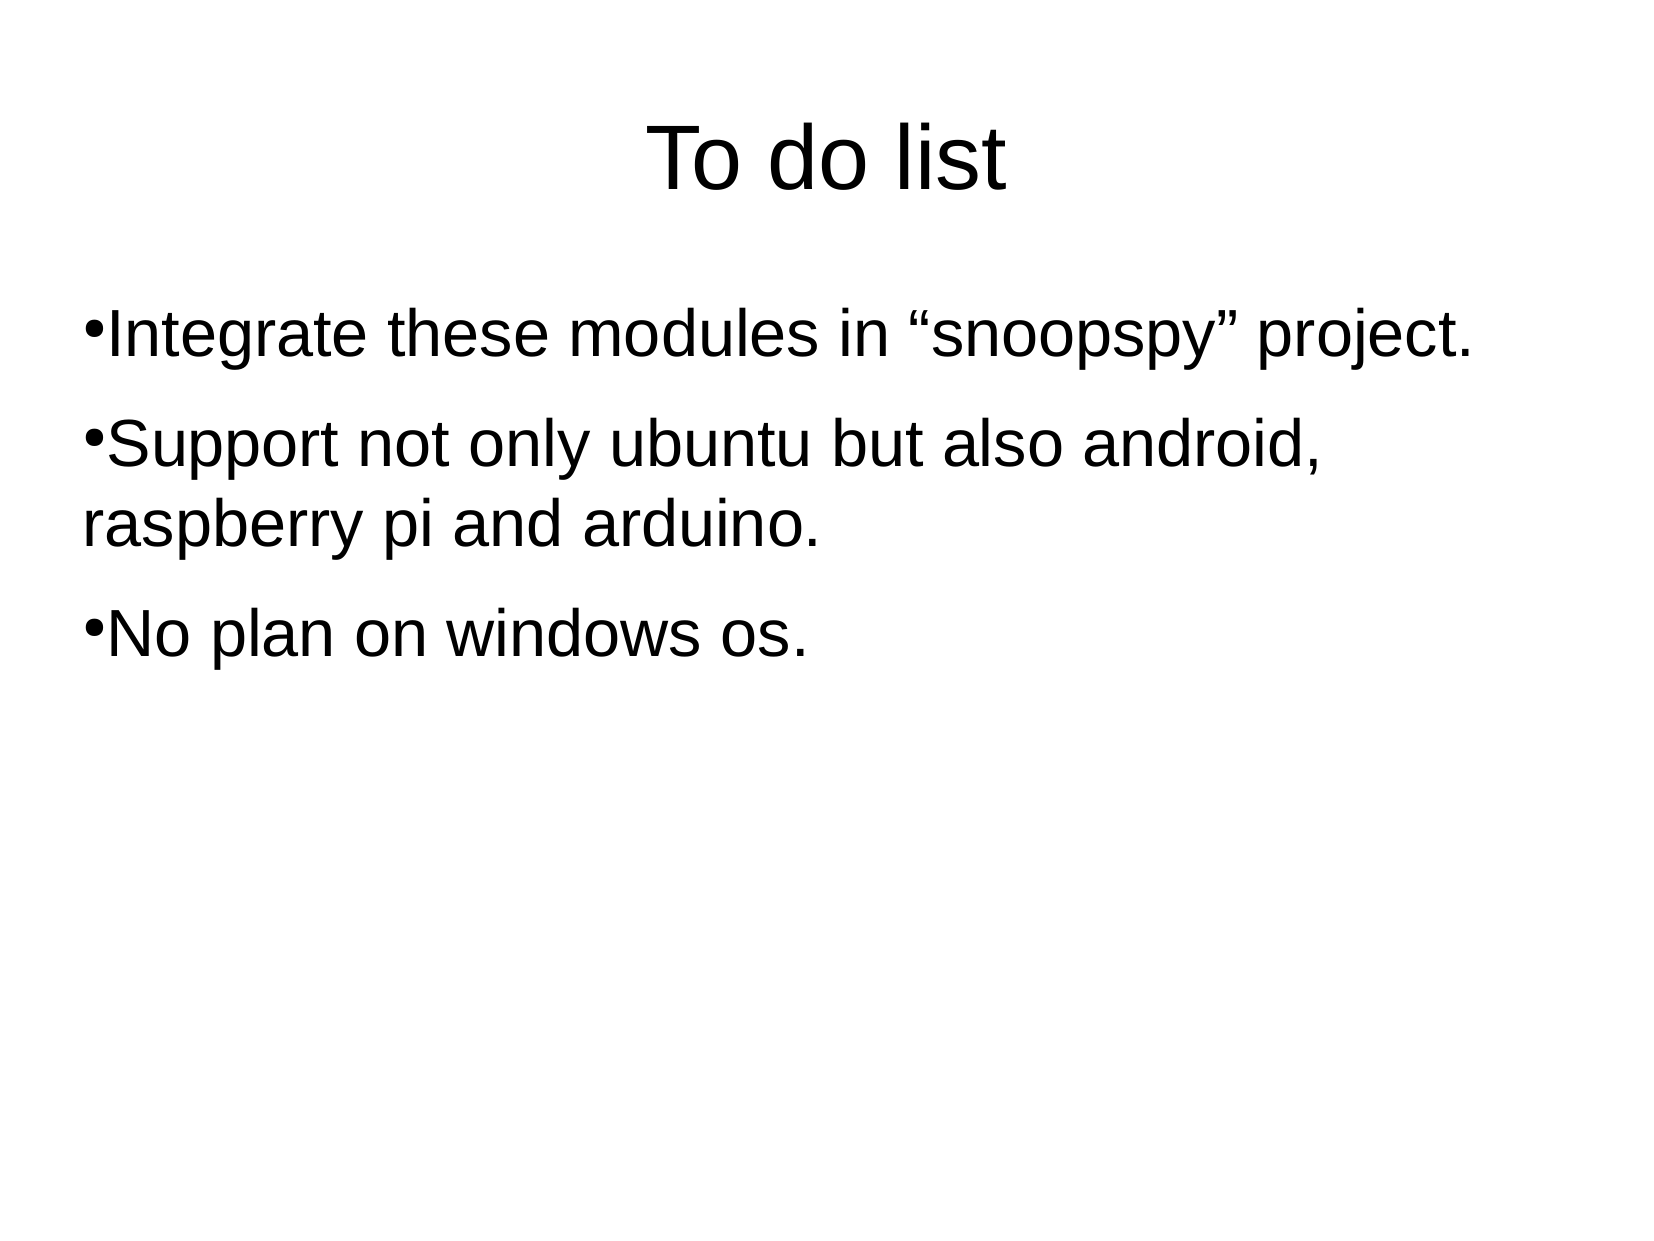

# To do list
Integrate these modules in “snoopspy” project.
Support not only ubuntu but also android, raspberry pi and arduino.
No plan on windows os.